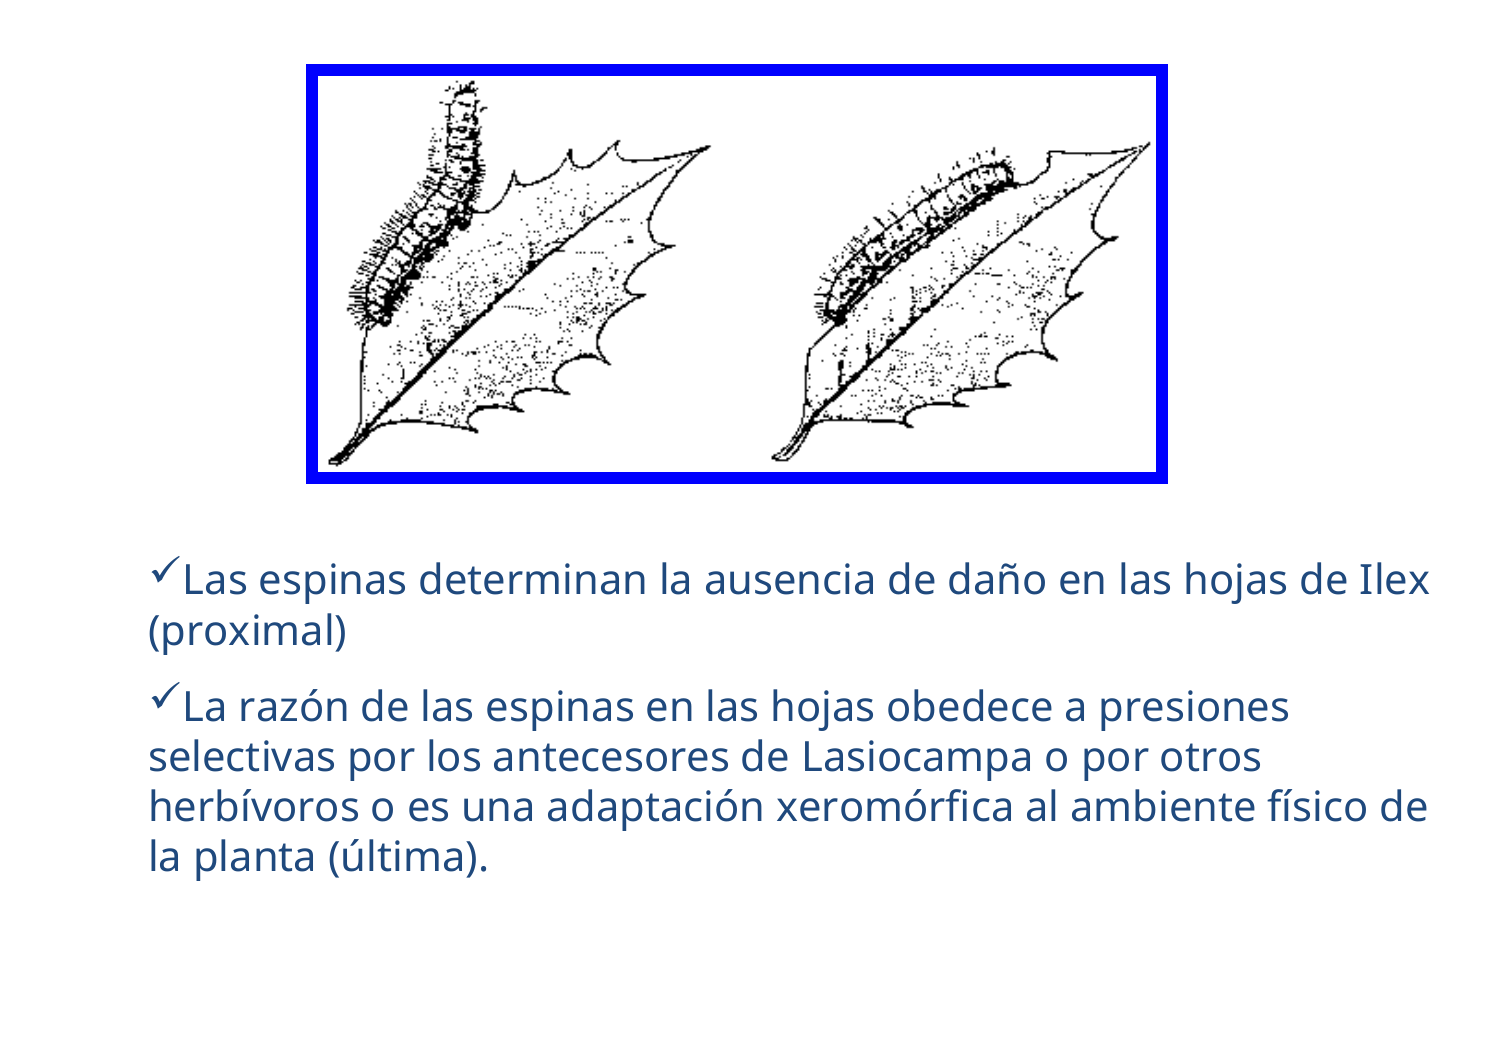

Las espinas determinan la ausencia de daño en las hojas de Ilex (proximal)
La razón de las espinas en las hojas obedece a presiones selectivas por los antecesores de Lasiocampa o por otros herbívoros o es una adaptación xeromórfica al ambiente físico de la planta (última).